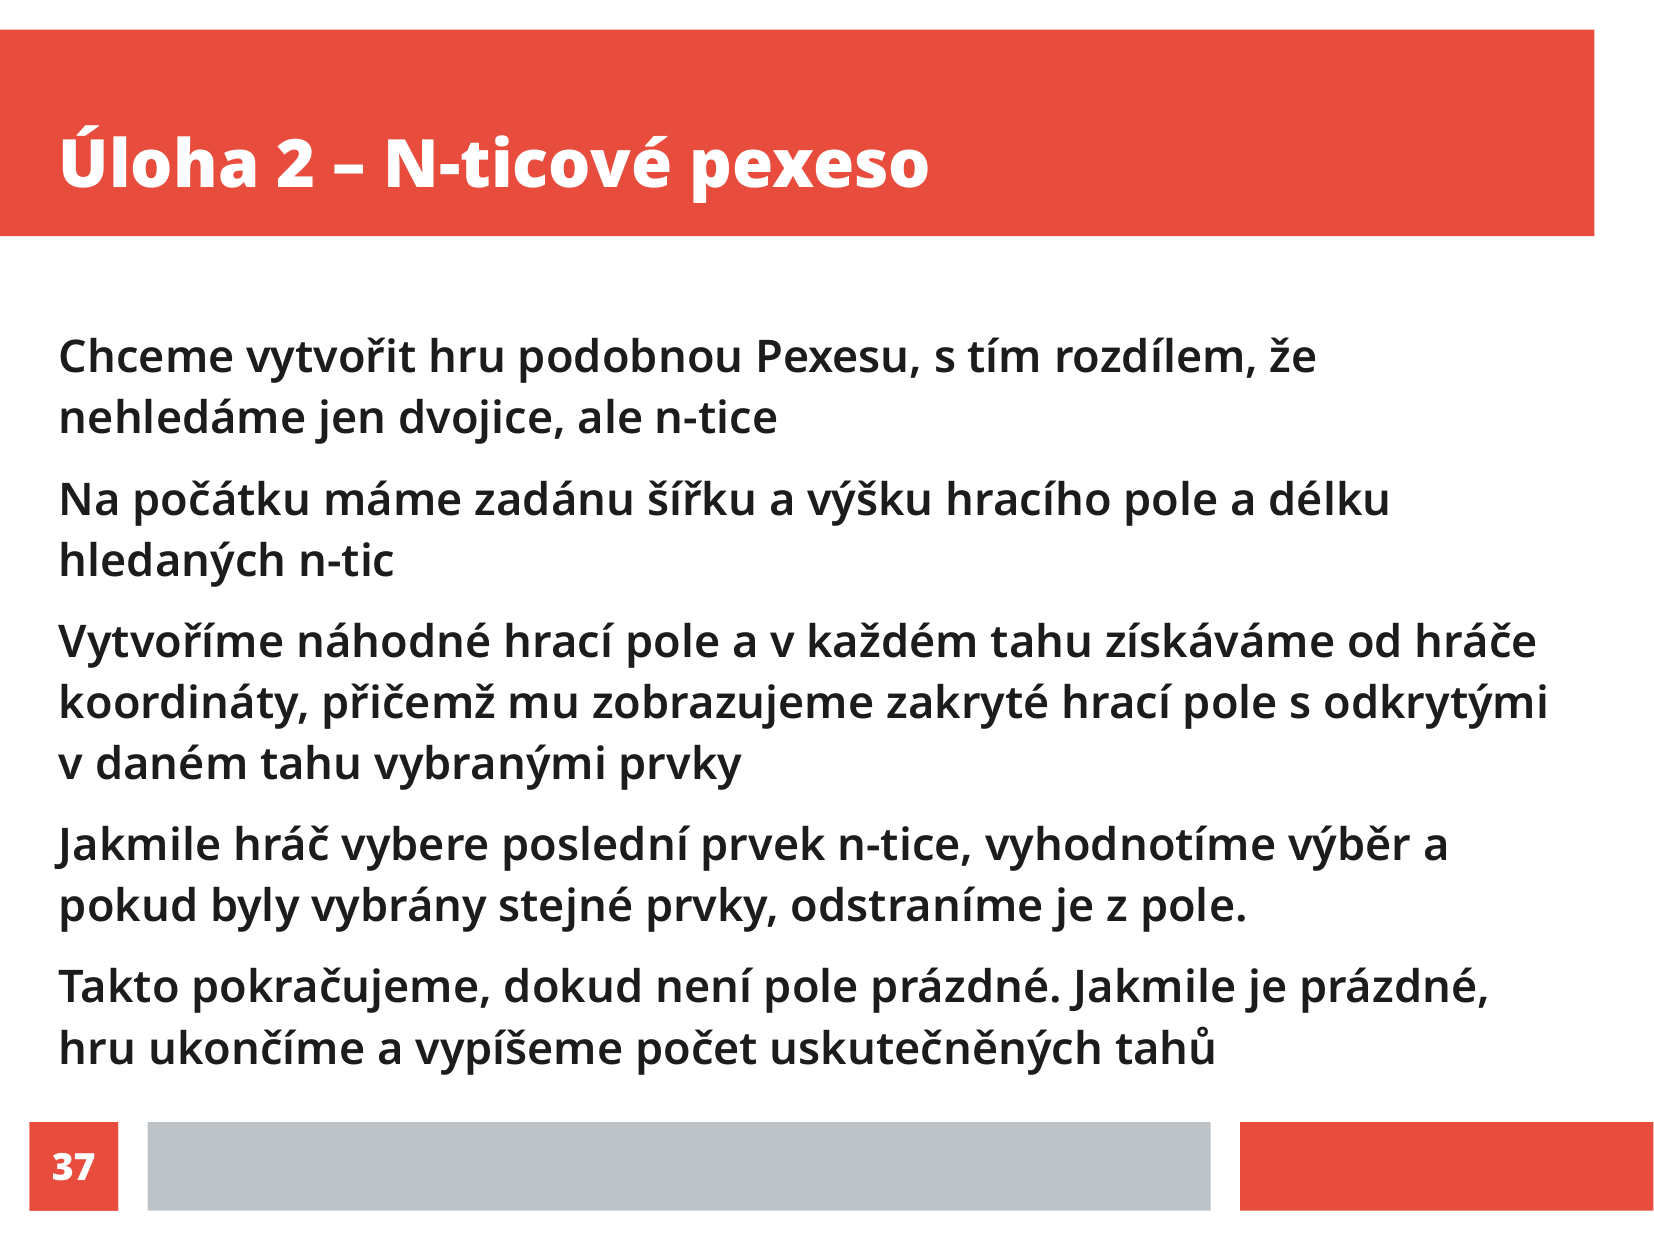

# Úloha 2 – N-ticové pexeso
Chceme vytvořit hru podobnou Pexesu, s tím rozdílem, že nehledáme jen dvojice, ale n-tice
Na počátku máme zadánu šířku a výšku hracího pole a délku hledaných n-tic
Vytvoříme náhodné hrací pole a v každém tahu získáváme od hráče koordináty, přičemž mu zobrazujeme zakryté hrací pole s odkrytými v daném tahu vybranými prvky
Jakmile hráč vybere poslední prvek n-tice, vyhodnotíme výběr a pokud byly vybrány stejné prvky, odstraníme je z pole.
Takto pokračujeme, dokud není pole prázdné. Jakmile je prázdné, hru ukončíme a vypíšeme počet uskutečněných tahů
37